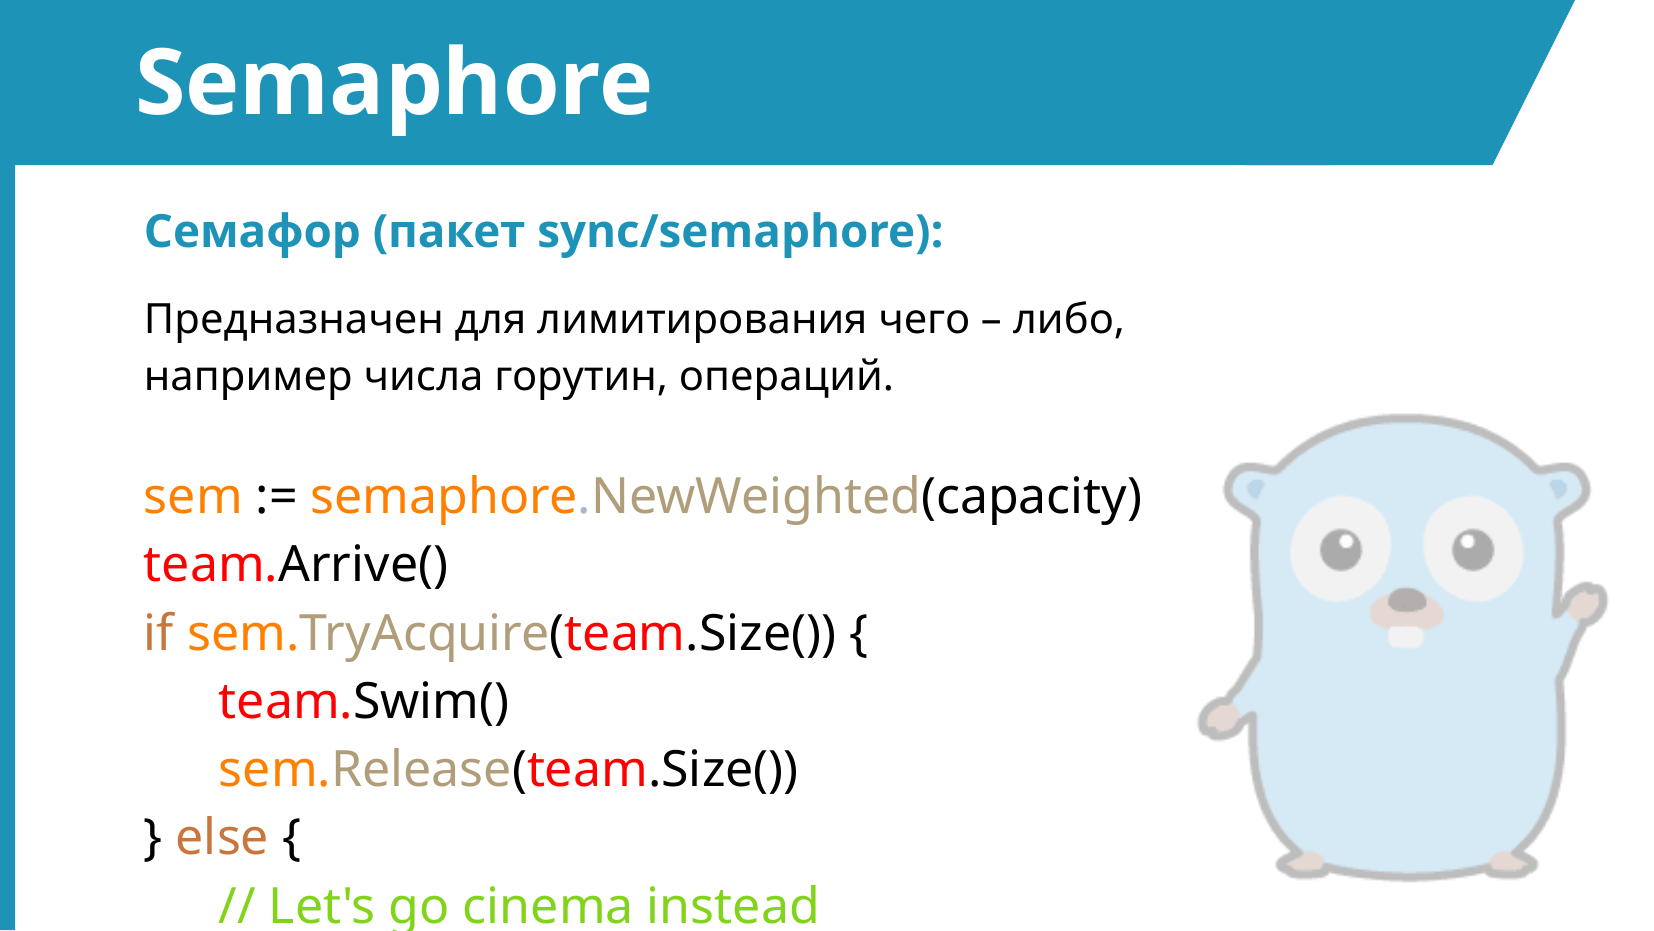

# Semaphore
Семафор (пакет sync/semaphore):
Предназначен для лимитирования чего – либо,
например числа горутин, операций.
sem := semaphore.NewWeighted(capacity)
team.Arrive()
if sem.TryAcquire(team.Size()) {
	team.Swim()
	sem.Release(team.Size())
} else {
	// Let's go cinema instead
}